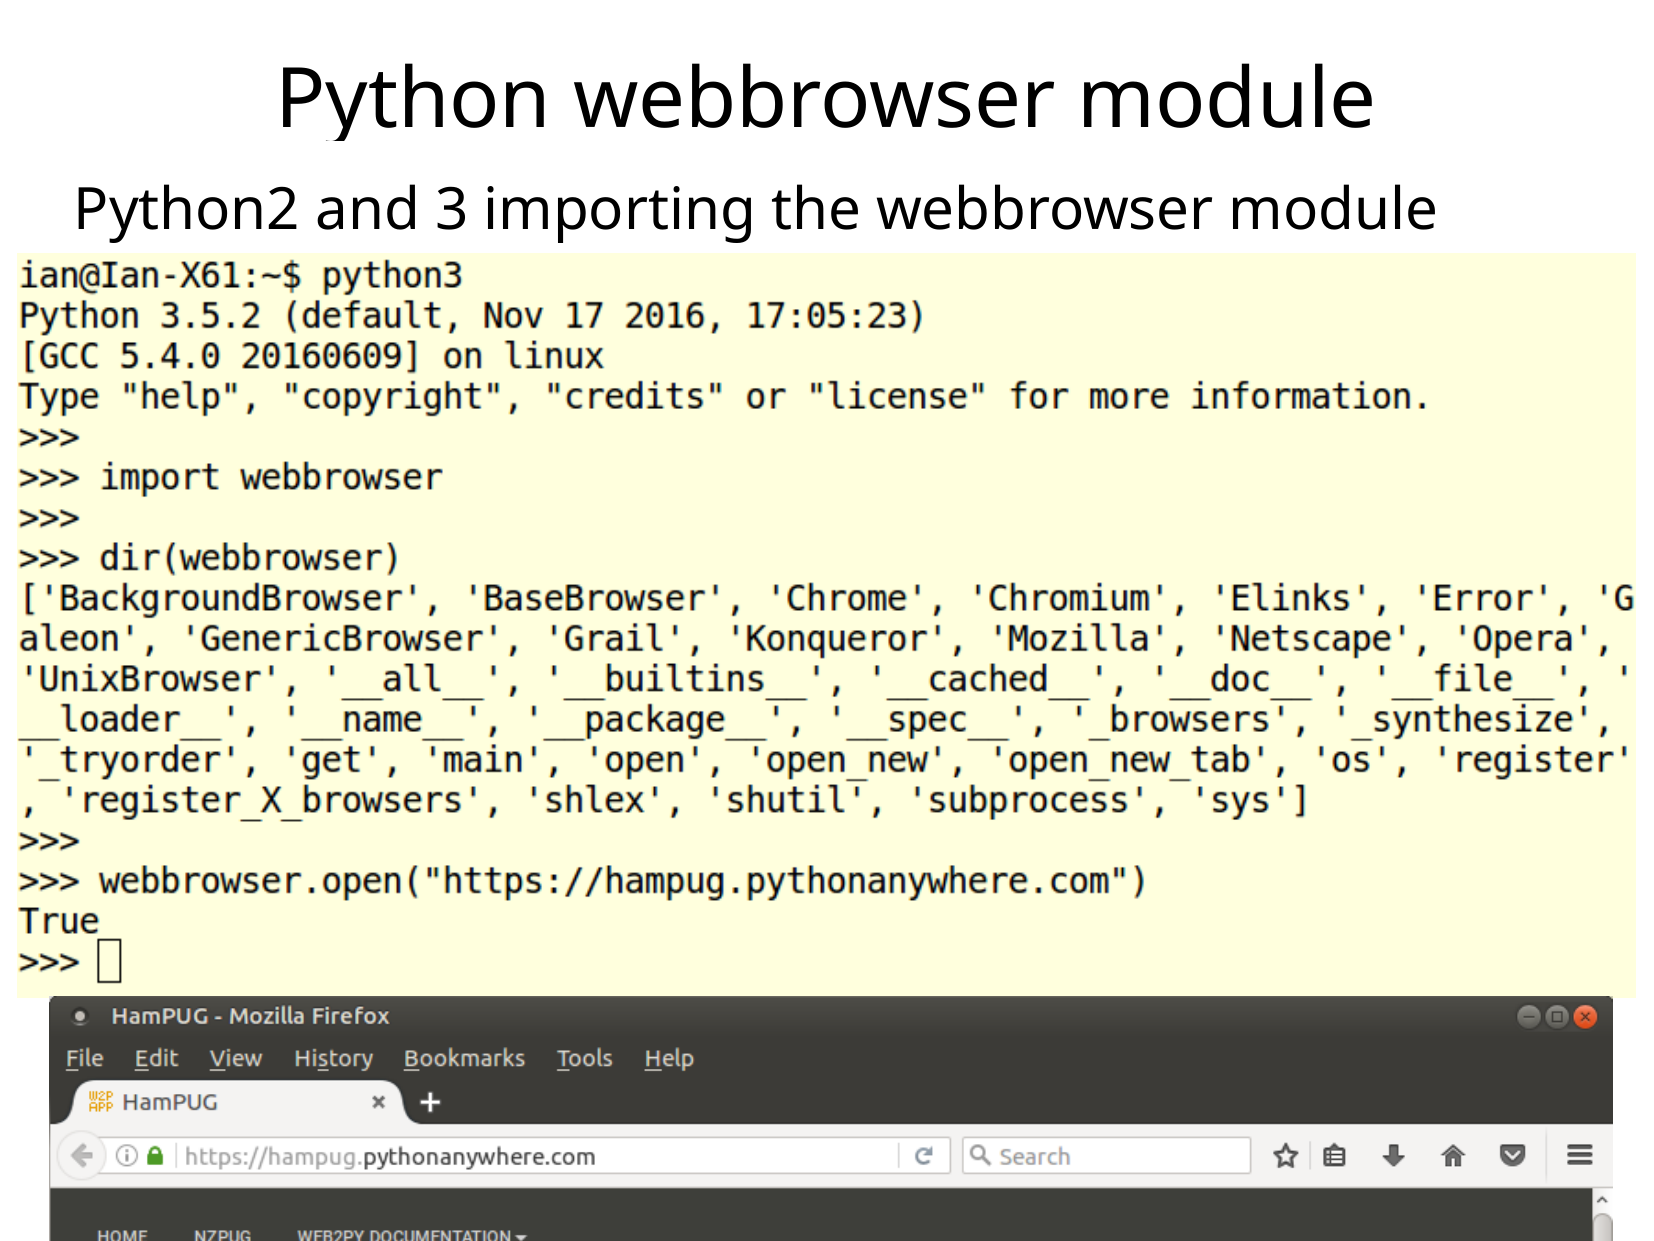

# Python webbrowser module
Python2 and 3 importing the webbrowser module